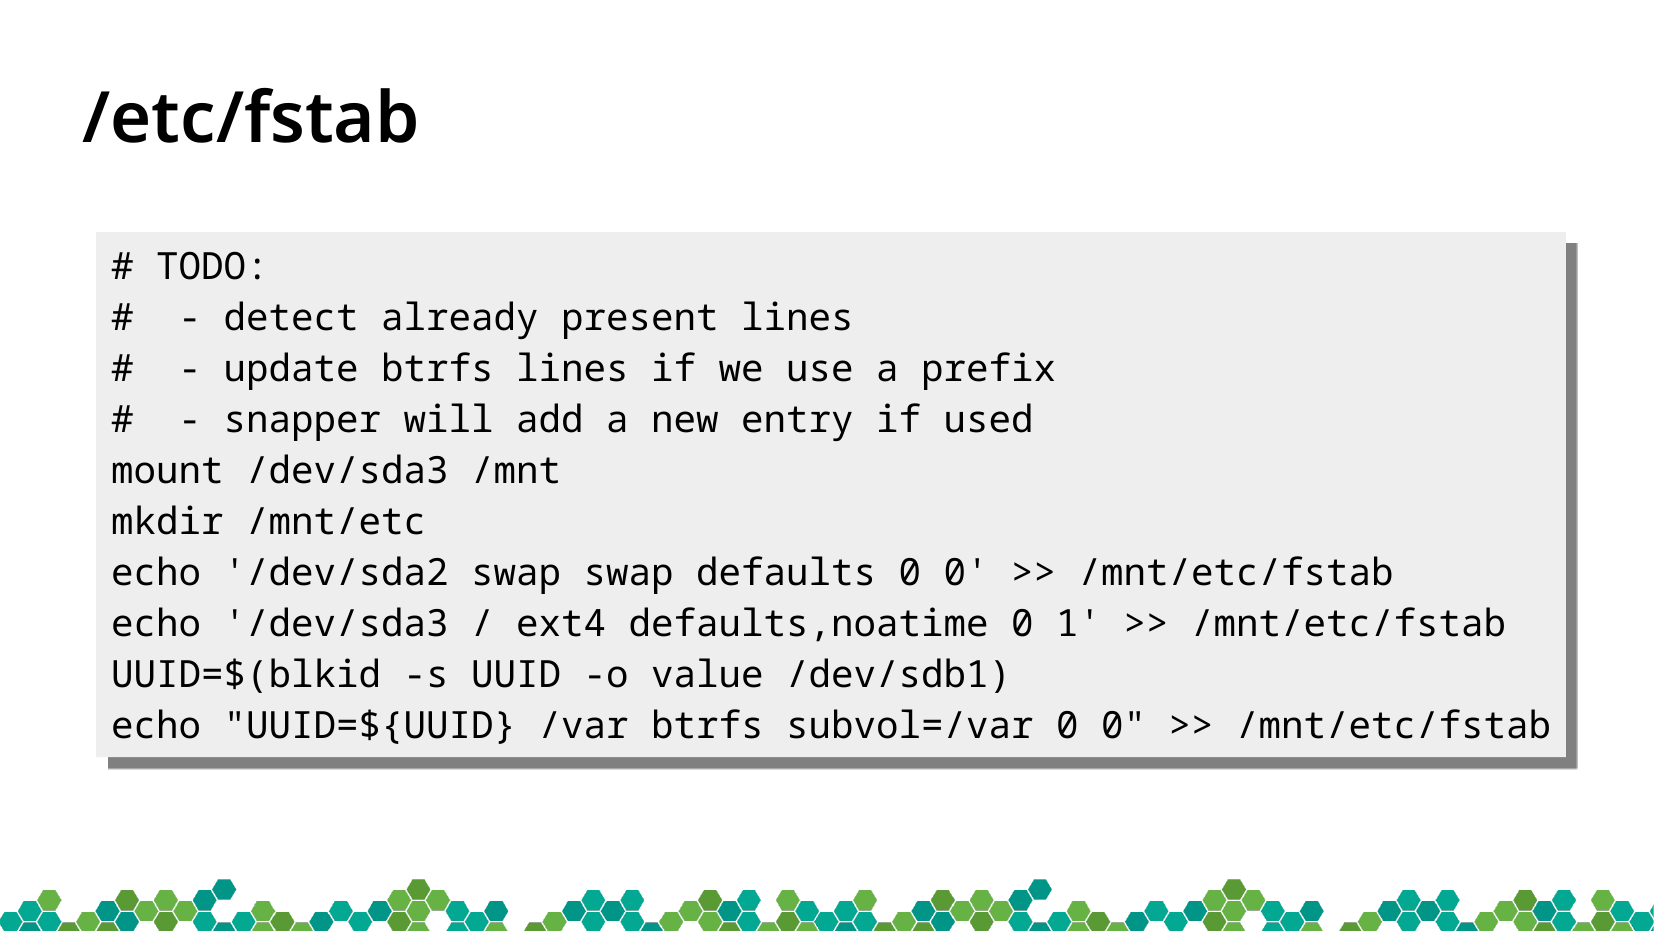

# /etc/fstab
# TODO:
# - detect already present lines
# - update btrfs lines if we use a prefix
# - snapper will add a new entry if used
mount /dev/sda3 /mnt
mkdir /mnt/etc
echo '/dev/sda2 swap swap defaults 0 0' >> /mnt/etc/fstab
echo '/dev/sda3 / ext4 defaults,noatime 0 1' >> /mnt/etc/fstab
UUID=$(blkid -s UUID -o value /dev/sdb1)
echo "UUID=${UUID} /var btrfs subvol=/var 0 0" >> /mnt/etc/fstab